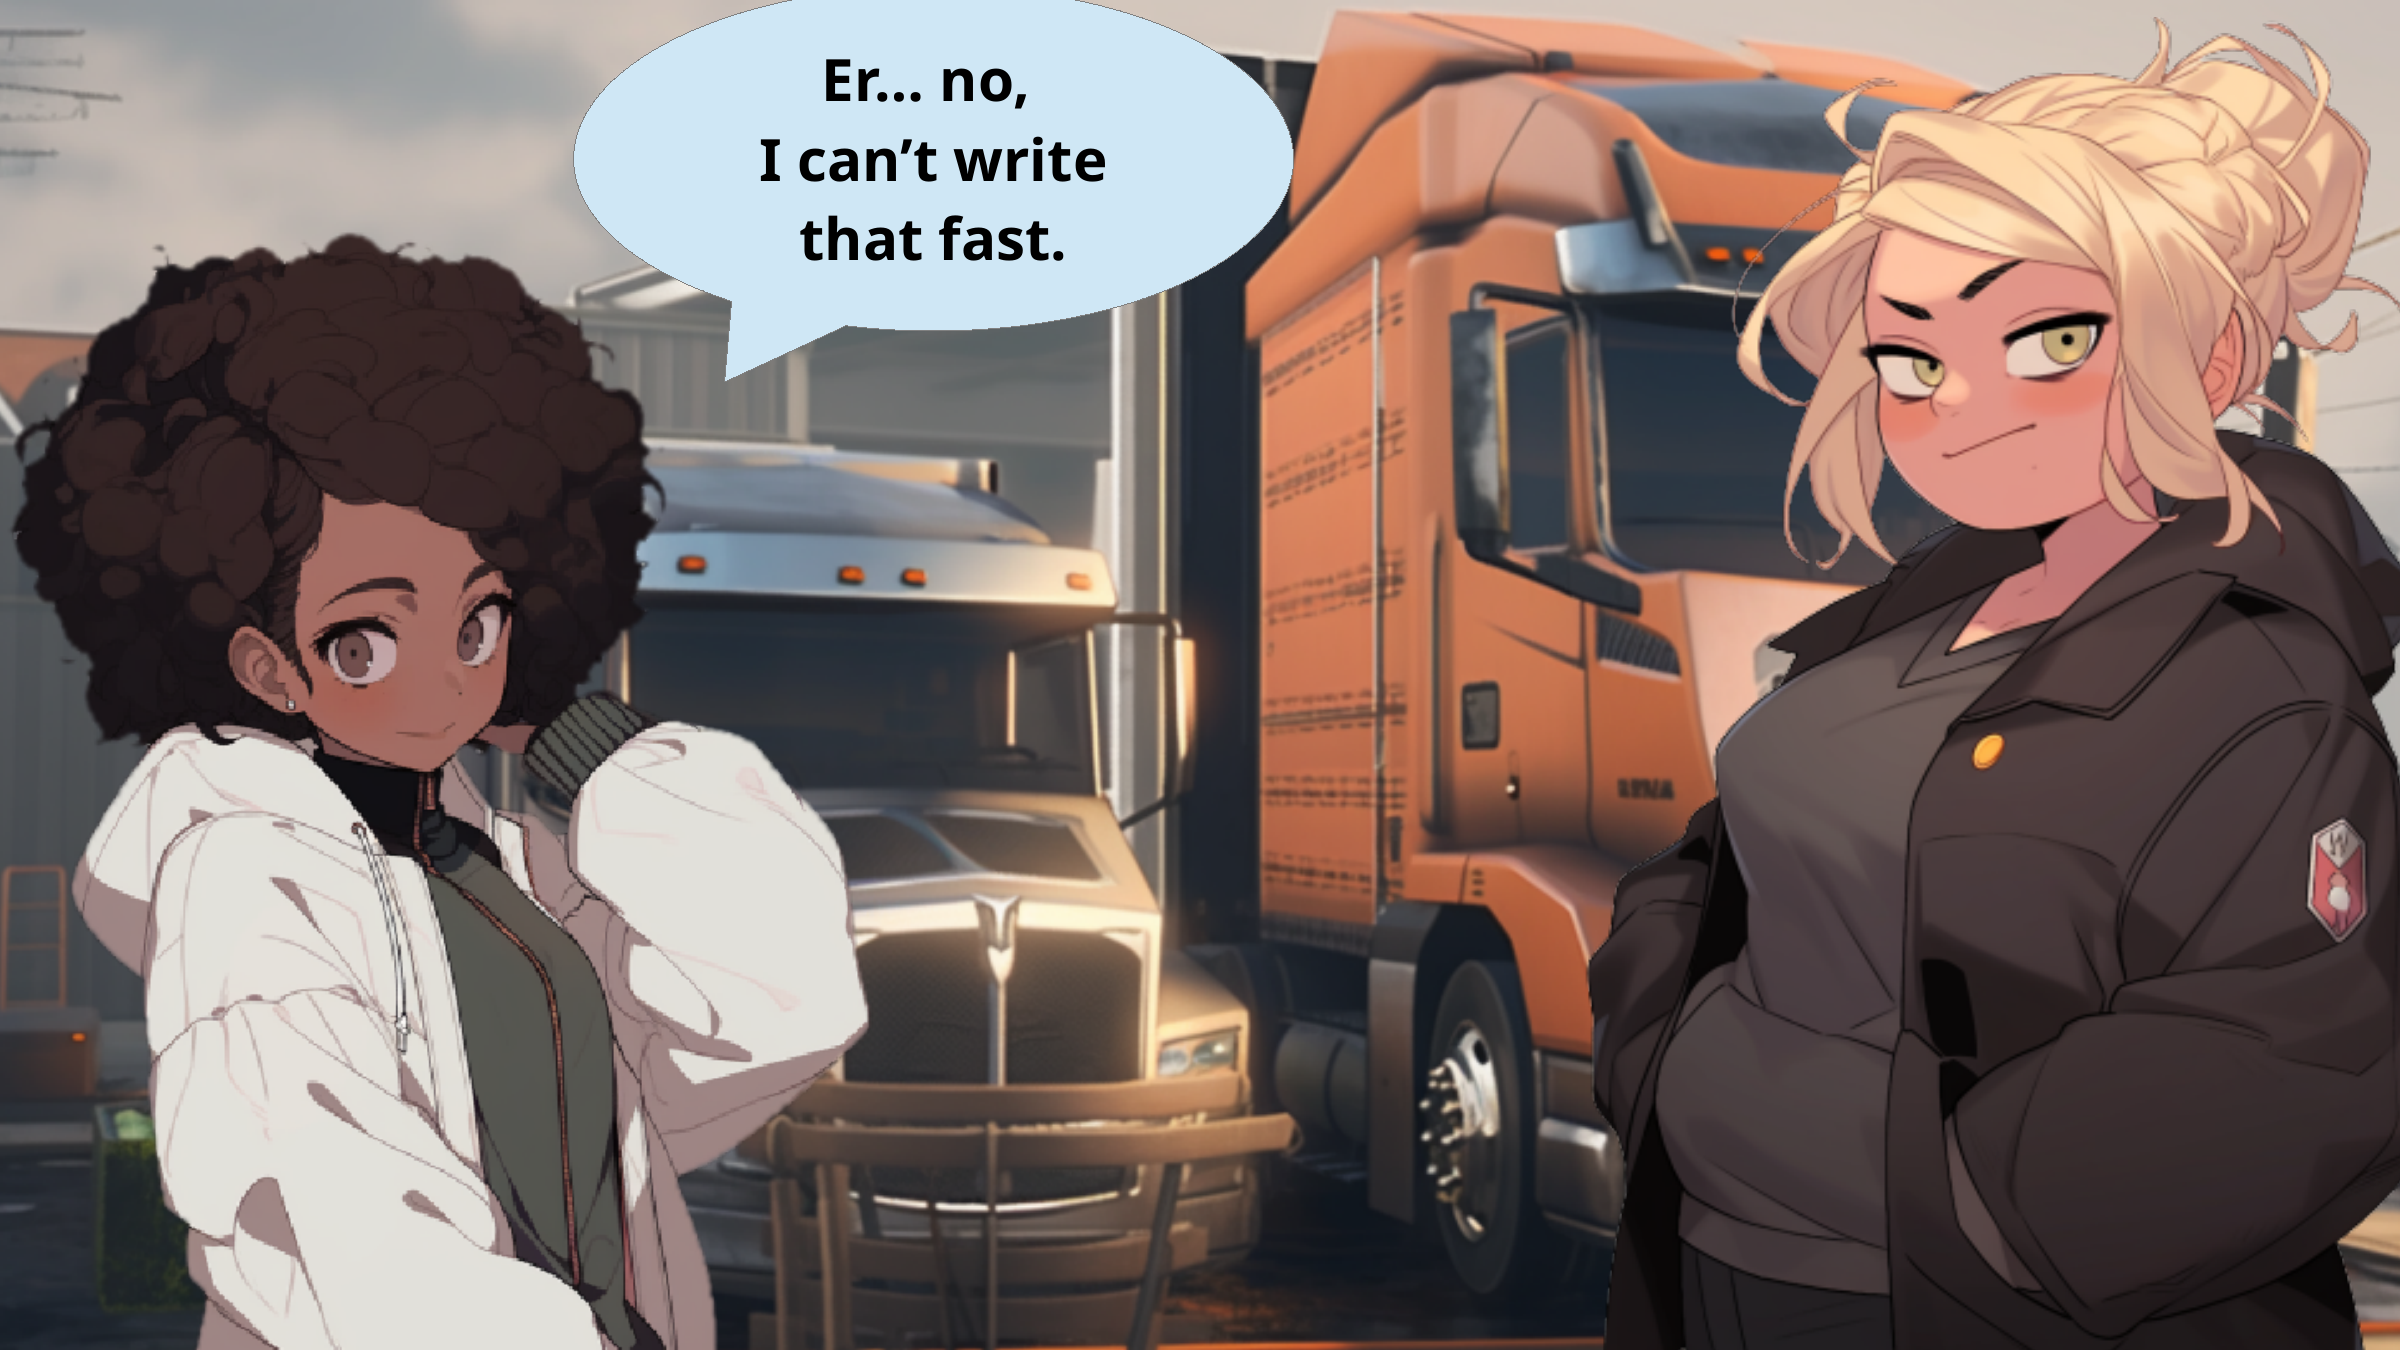

Er… no,
I can’t write
that fast.